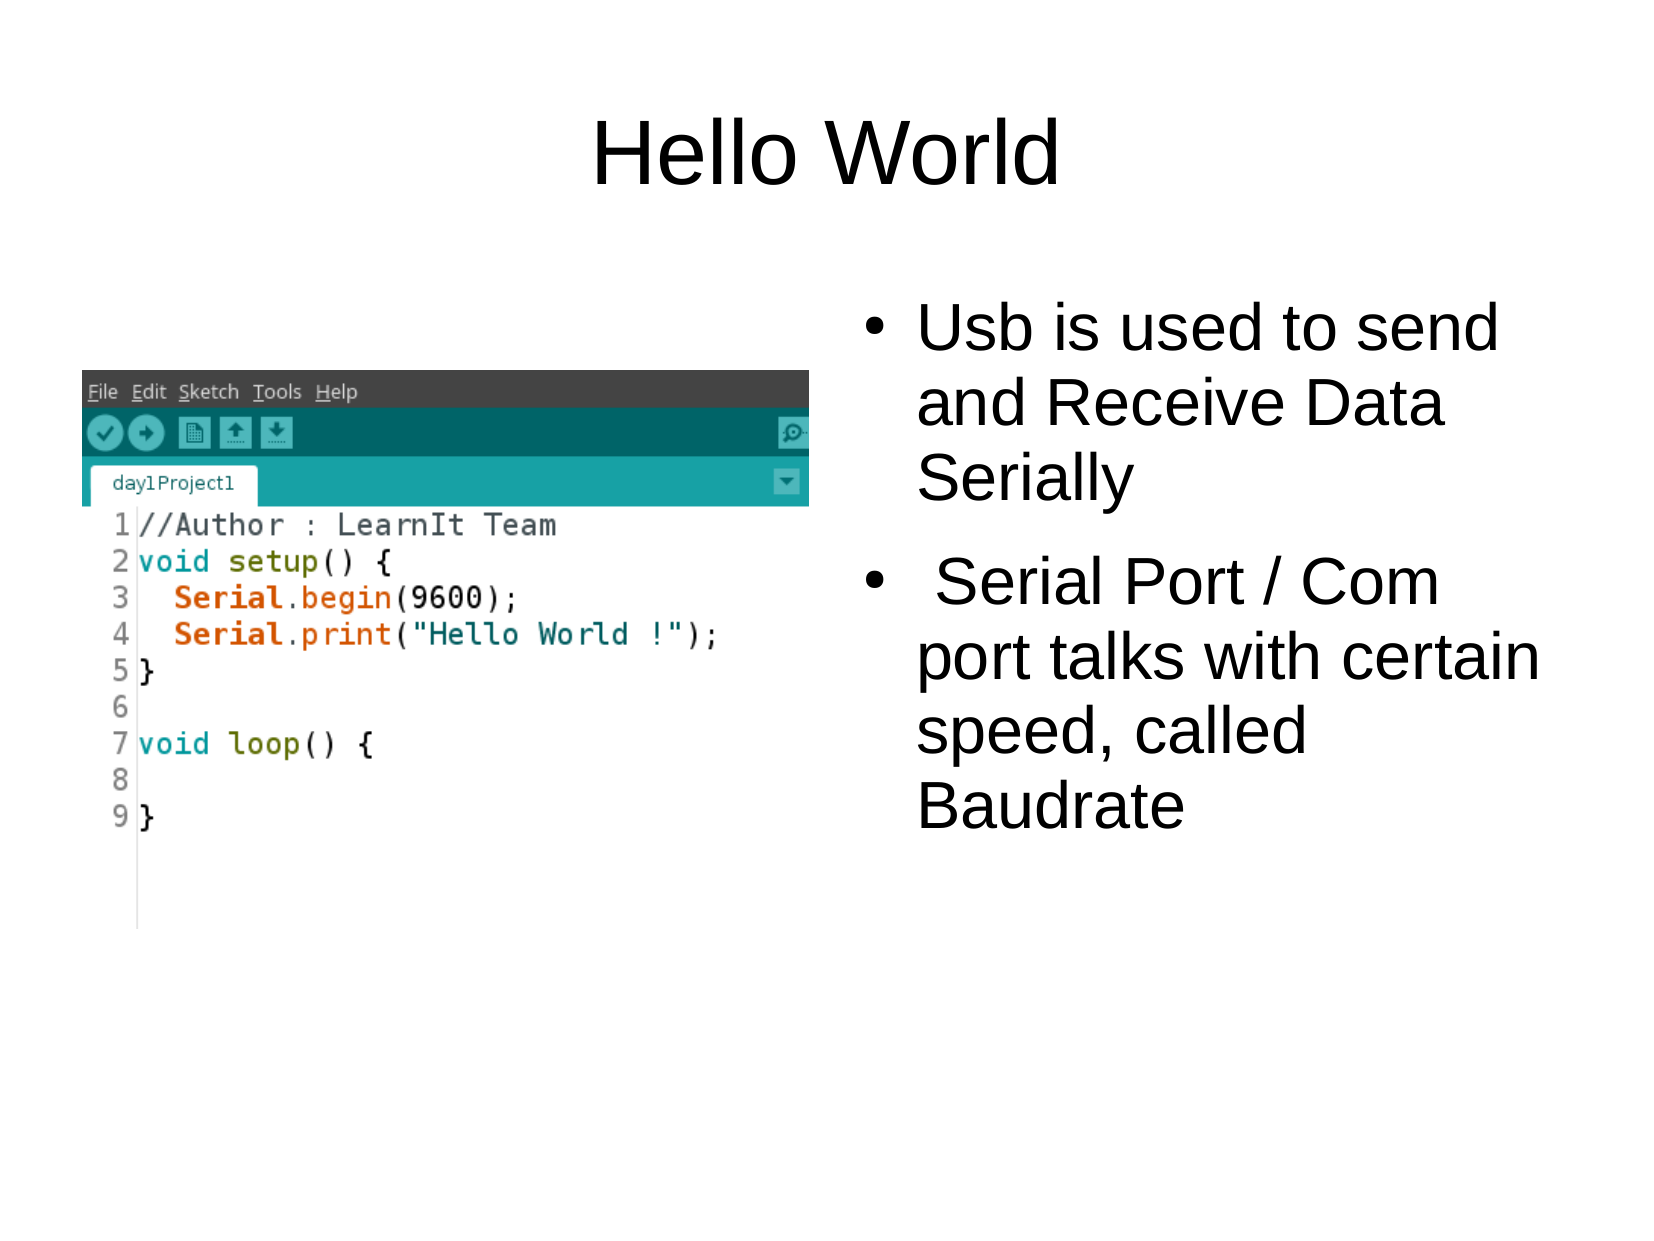

# Hello World
Usb is used to send and Receive Data Serially
 Serial Port / Com port talks with certain speed, called Baudrate